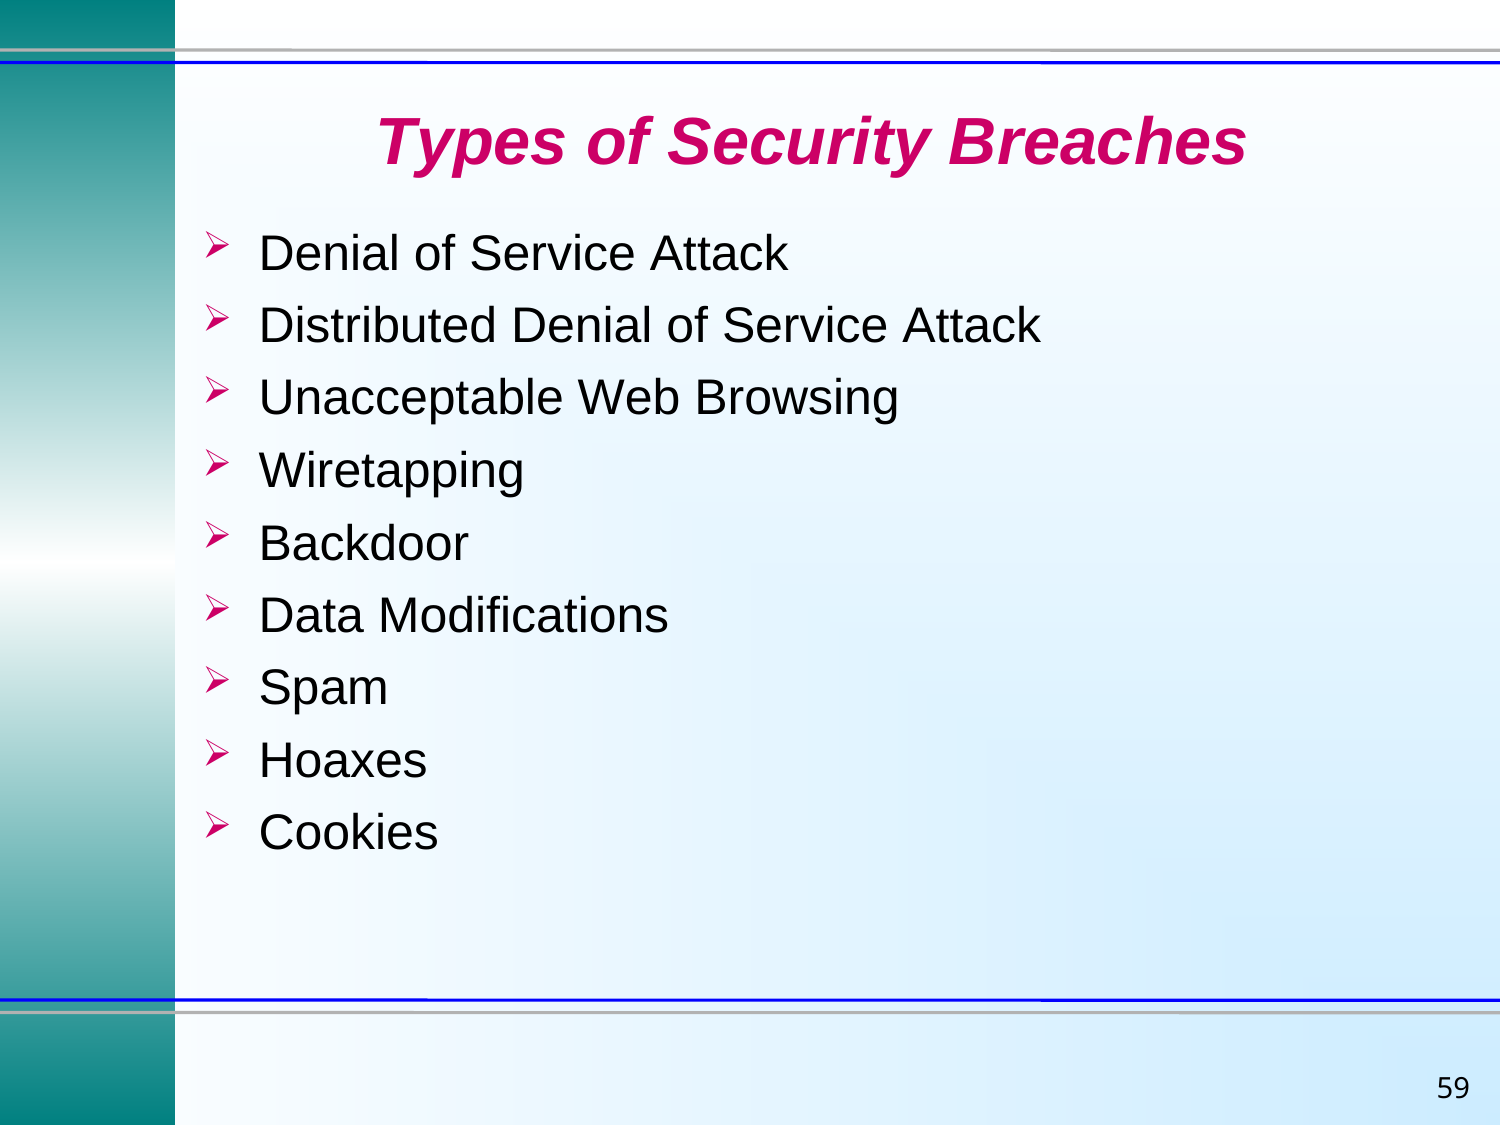

Types of Security Breaches
Denial of Service Attack
Distributed Denial of Service Attack
Unacceptable Web Browsing
Wiretapping
Backdoor
Data Modifications
Spam
Hoaxes
Cookies